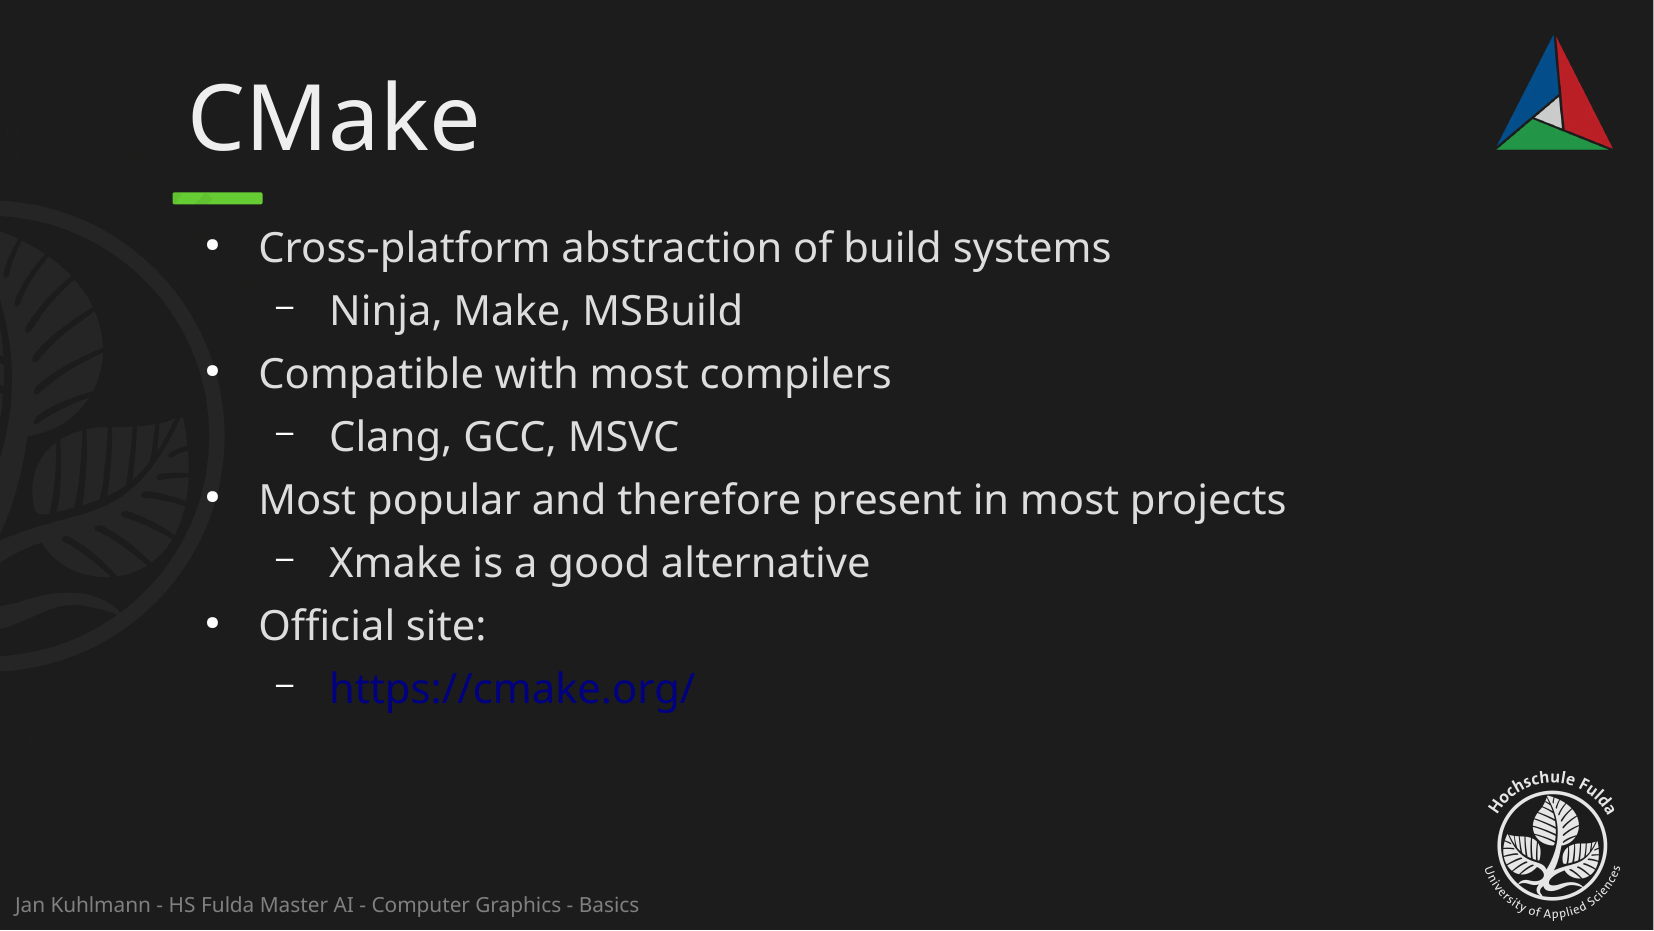

# CMake
Cross-platform abstraction of build systems
Ninja, Make, MSBuild
Compatible with most compilers
Clang, GCC, MSVC
Most popular and therefore present in most projects
Xmake is a good alternative
Official site:
https://cmake.org/
Jan Kuhlmann - HS Fulda Master AI - Computer Graphics - Basics